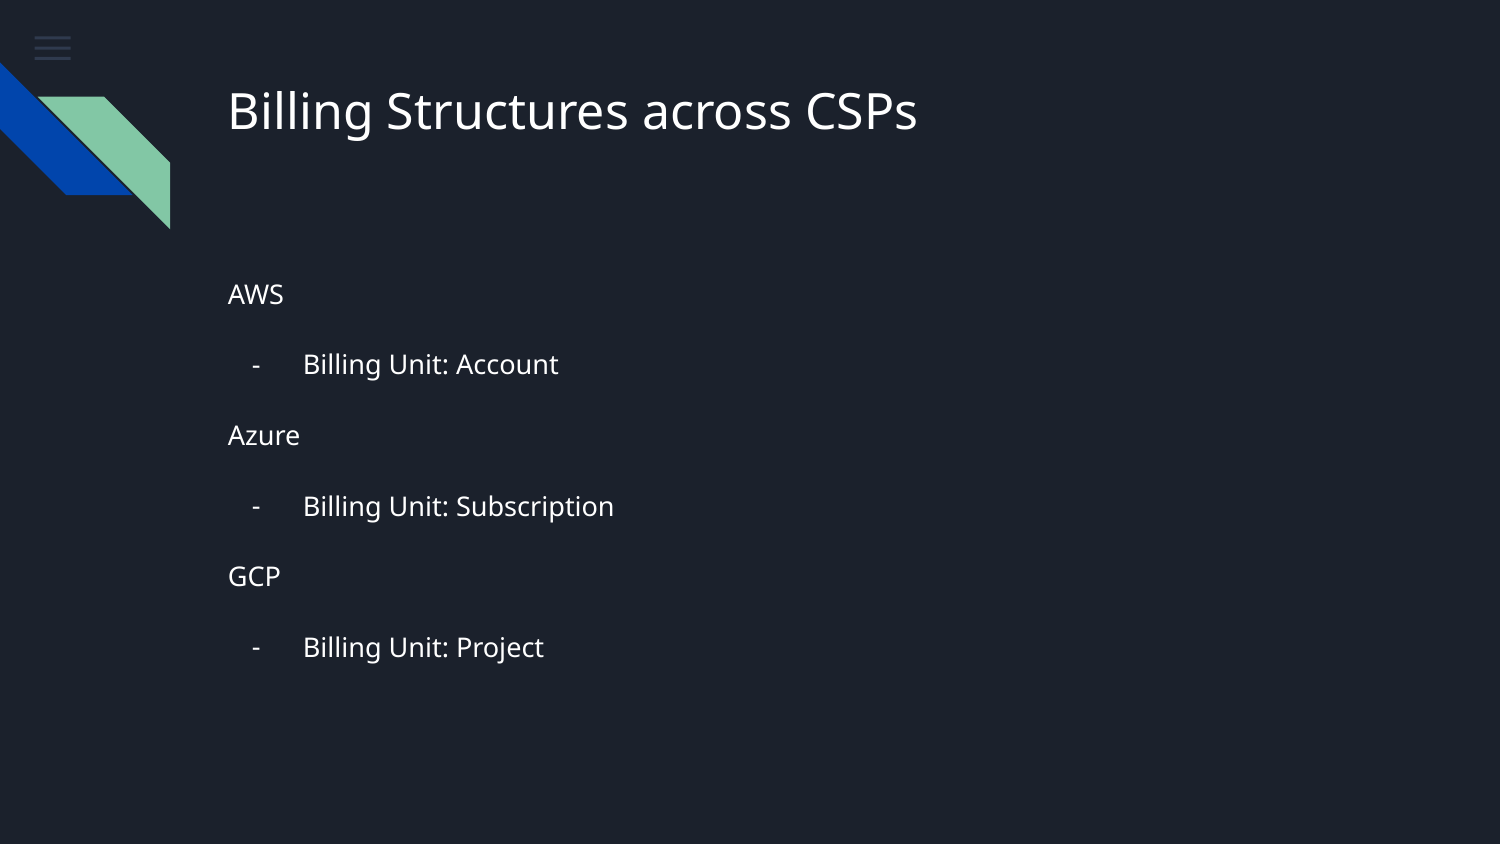

# Billing Structures across CSPs
AWS
Billing Unit: Account
Azure
Billing Unit: Subscription
GCP
Billing Unit: Project